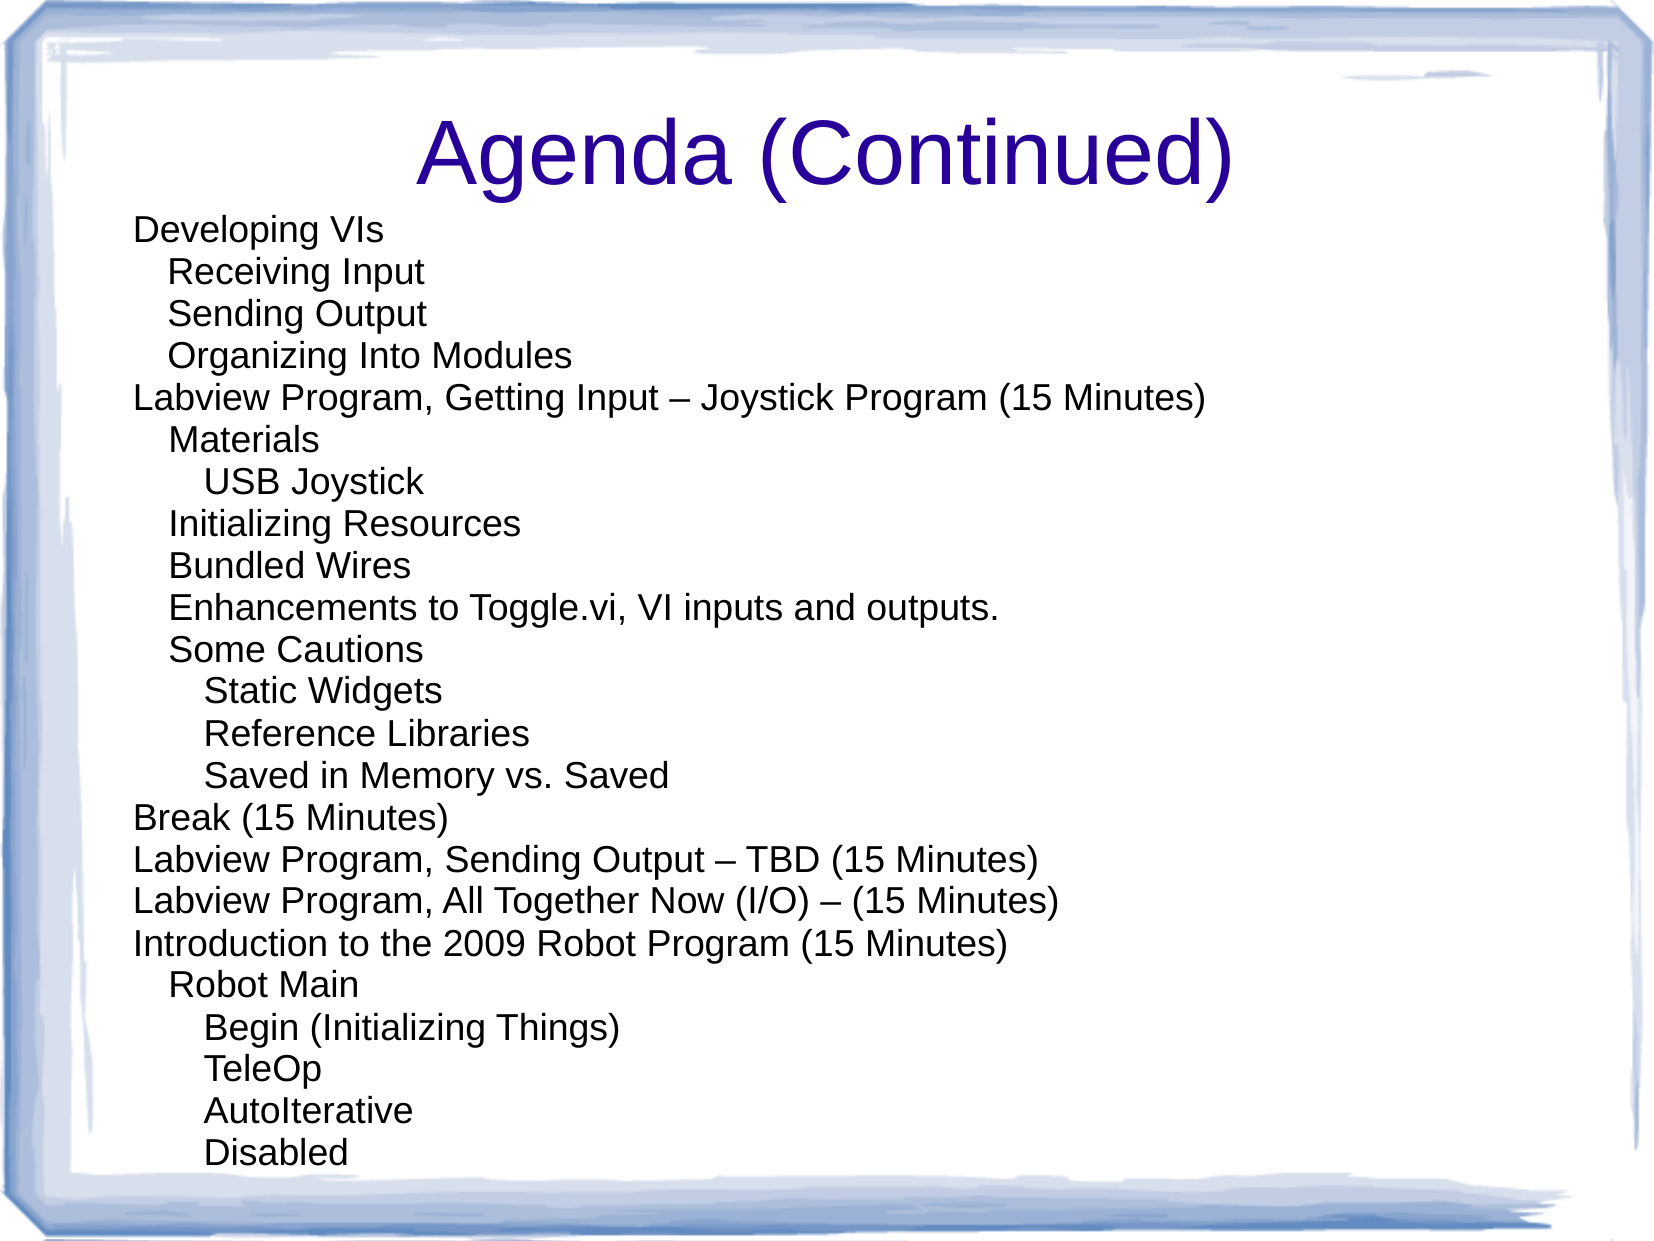

# Agenda (Continued)
Developing VIs
Receiving Input
Sending Output
Organizing Into Modules
Labview Program, Getting Input – Joystick Program (15 Minutes)
Materials
USB Joystick
Initializing Resources
Bundled Wires
Enhancements to Toggle.vi, VI inputs and outputs.
Some Cautions
Static Widgets
Reference Libraries
Saved in Memory vs. Saved
Break (15 Minutes)
Labview Program, Sending Output – TBD (15 Minutes)
Labview Program, All Together Now (I/O) – (15 Minutes)
Introduction to the 2009 Robot Program (15 Minutes)
Robot Main
Begin (Initializing Things)
TeleOp
AutoIterative
Disabled